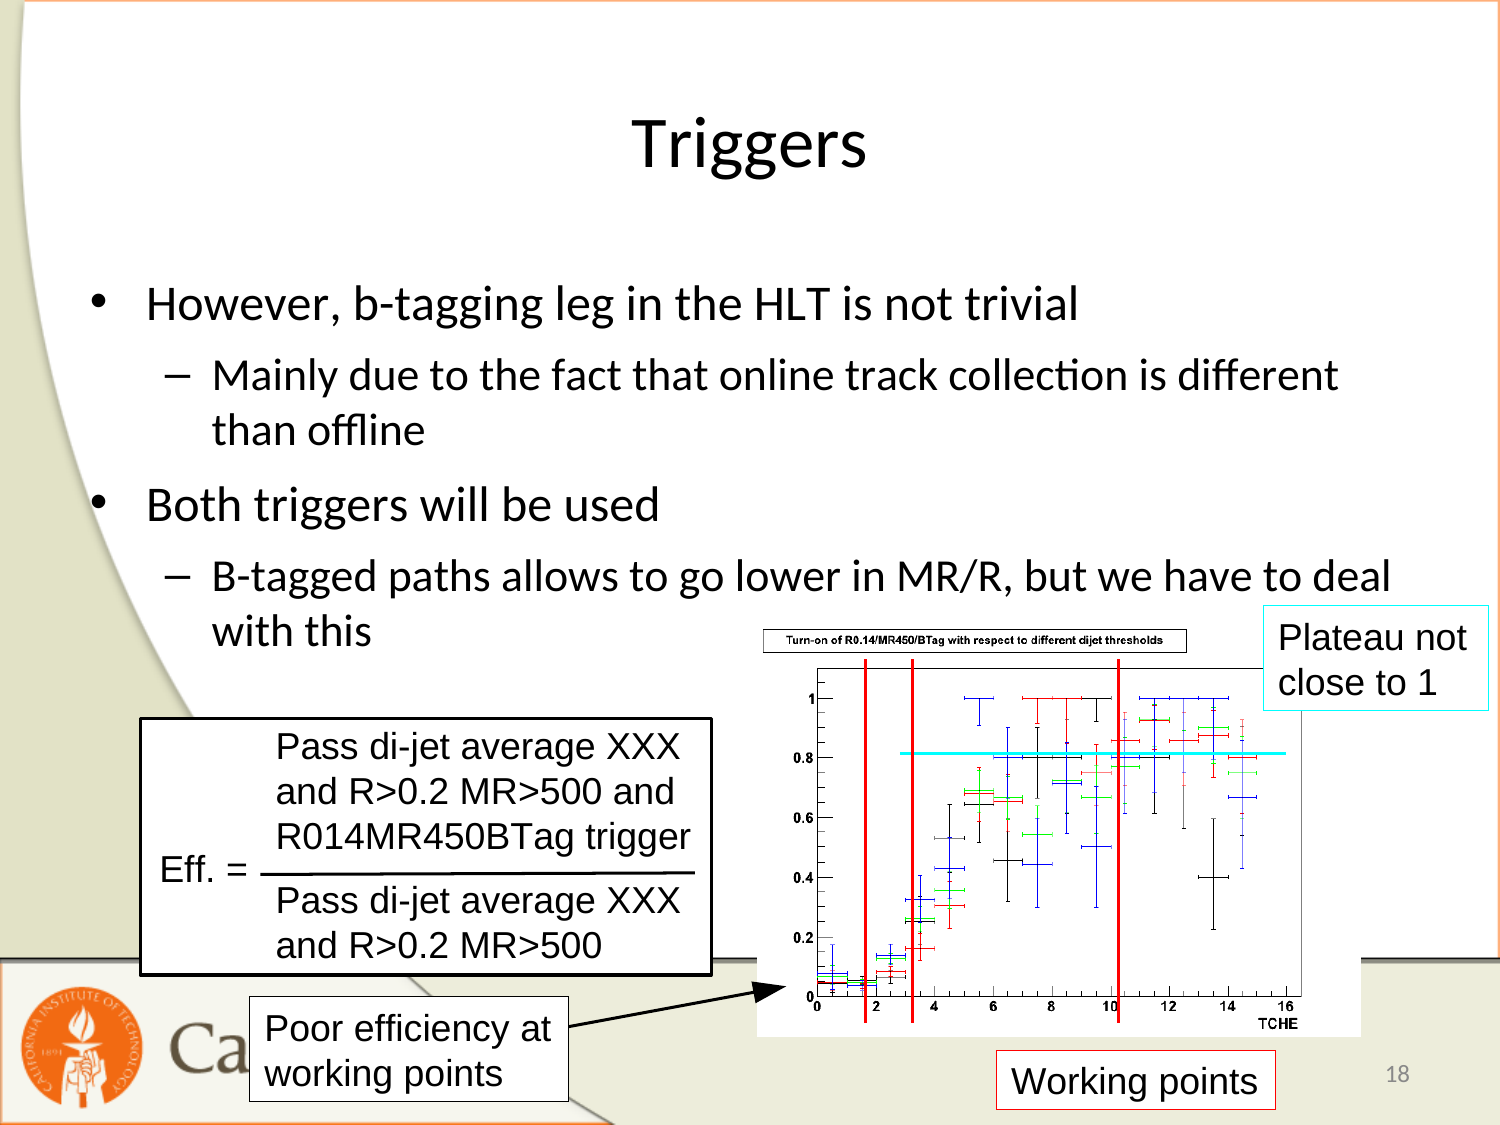

# Triggers
However, b-tagging leg in the HLT is not trivial
Mainly due to the fact that online track collection is different than offline
Both triggers will be used
B-tagged paths allows to go lower in MR/R, but we have to deal with this
Plateau not close to 1
Pass di-jet average XXX and R>0.2 MR>500 and R014MR450BTag trigger
Eff. =
Pass di-jet average XXX and R>0.2 MR>500
Poor efficiency at working points
Yi Chen, LQ3 Meeting, June 17, 2011
18
Working points